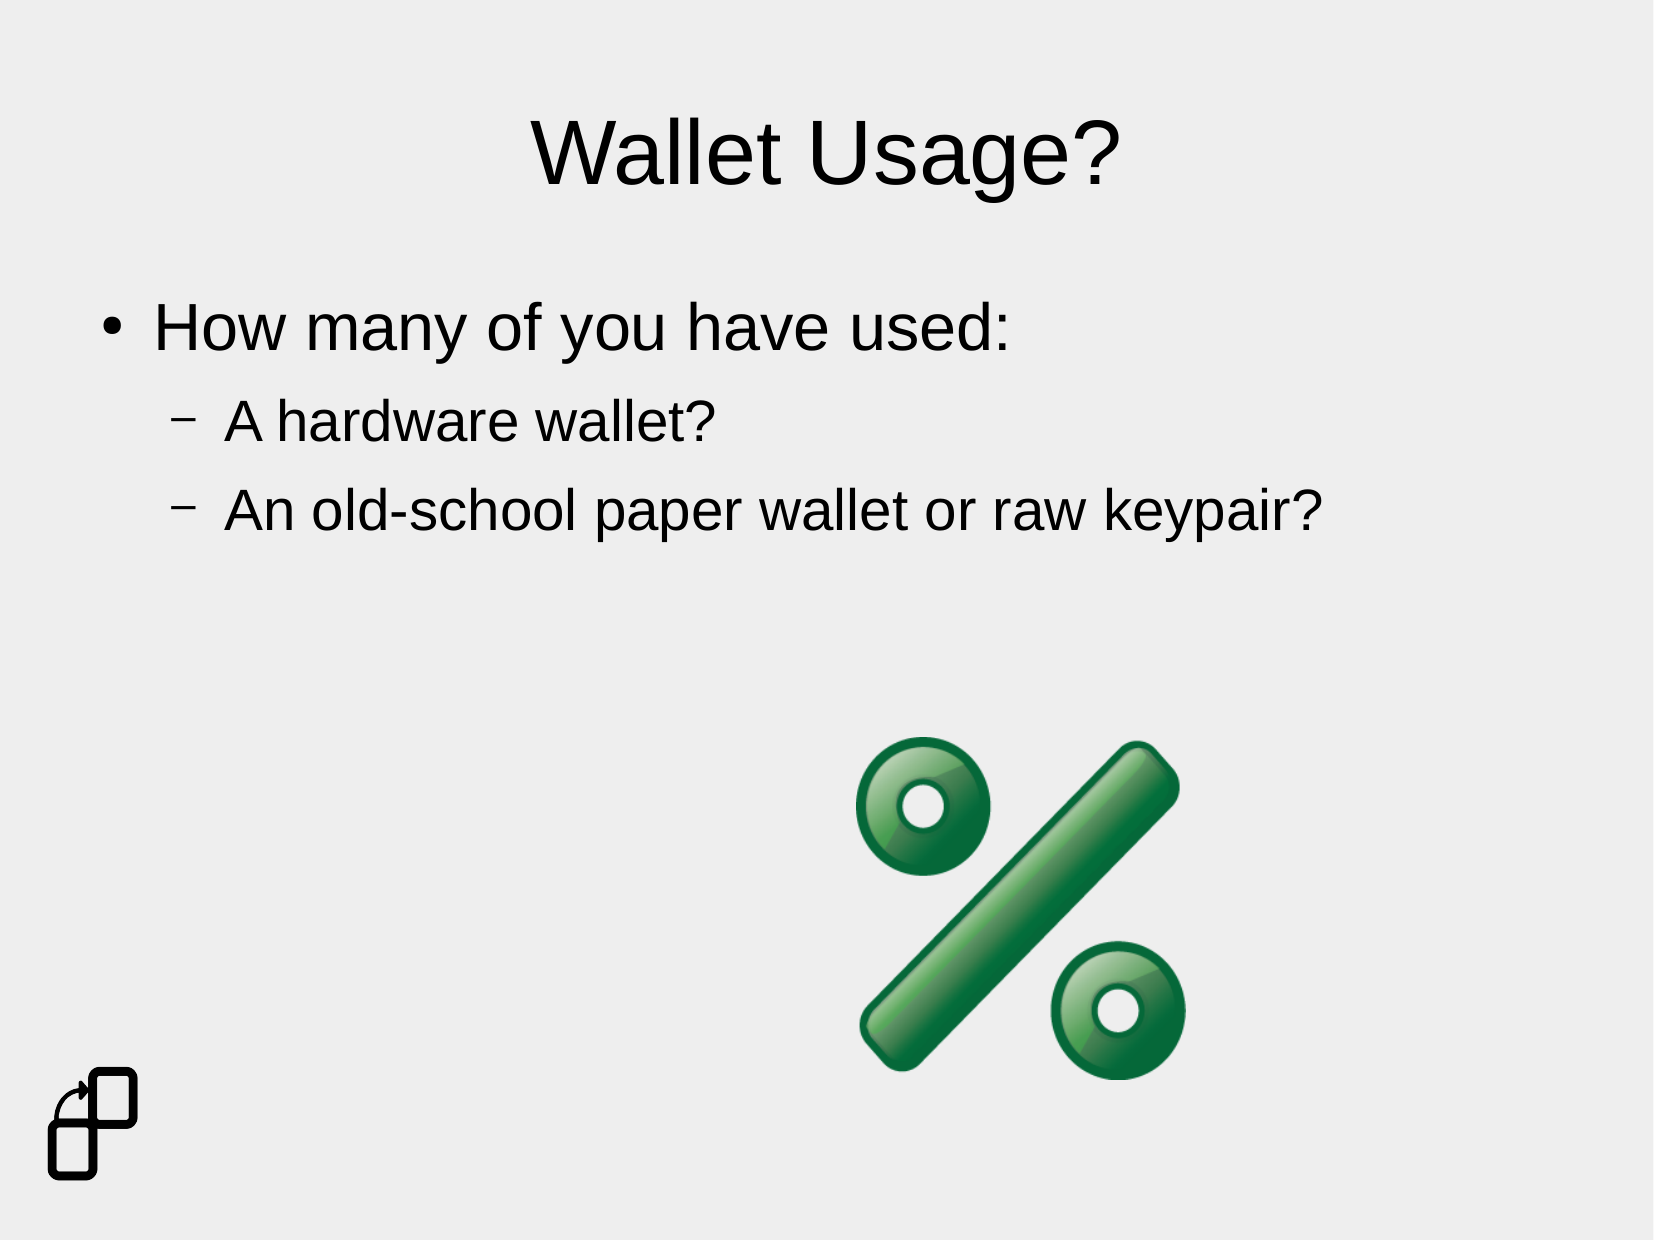

# Wallet Usage?
How many of you have used:
A hardware wallet?
An old-school paper wallet or raw keypair?